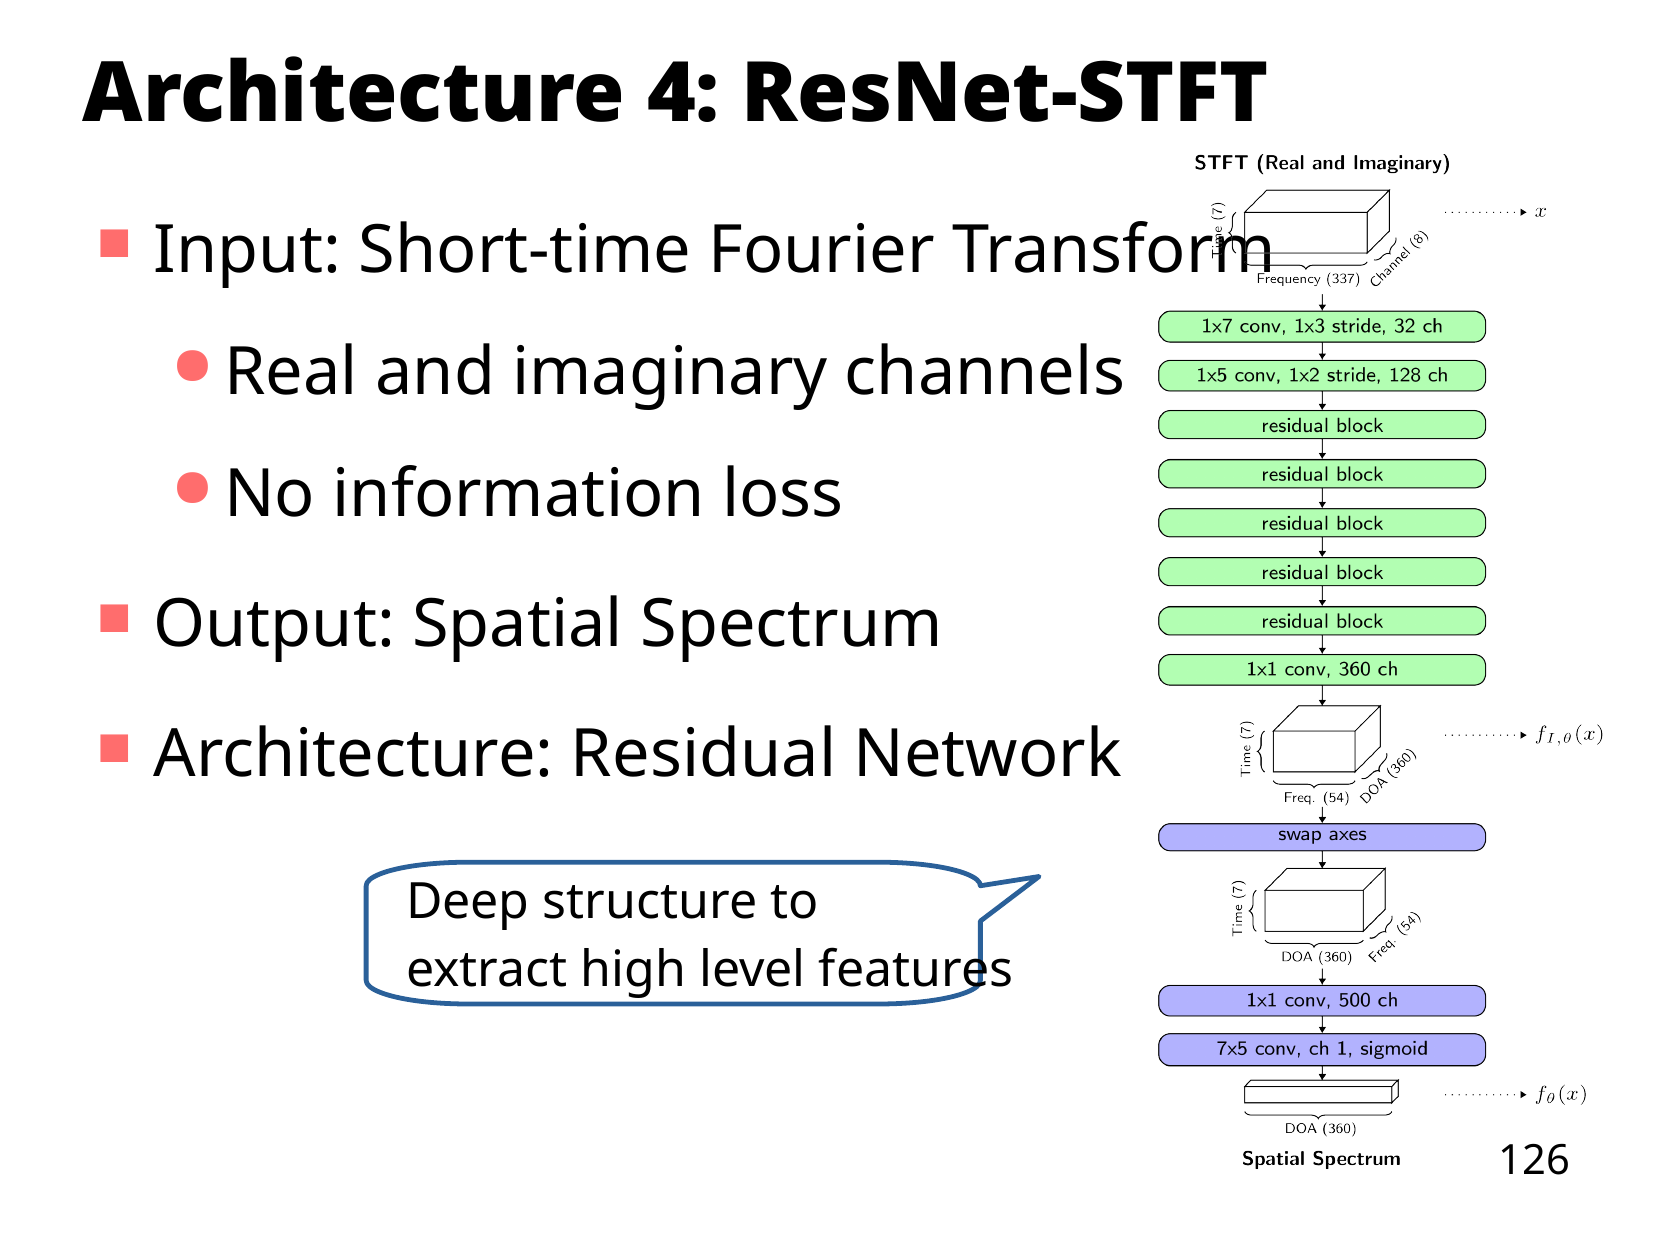

# Architecture 4: ResNet-STFT
Input: Short-time Fourier Transform
Real and imaginary channels
No information loss
Output: Spatial Spectrum
Architecture: Residual Network
Deep structure to
extract high level features
126